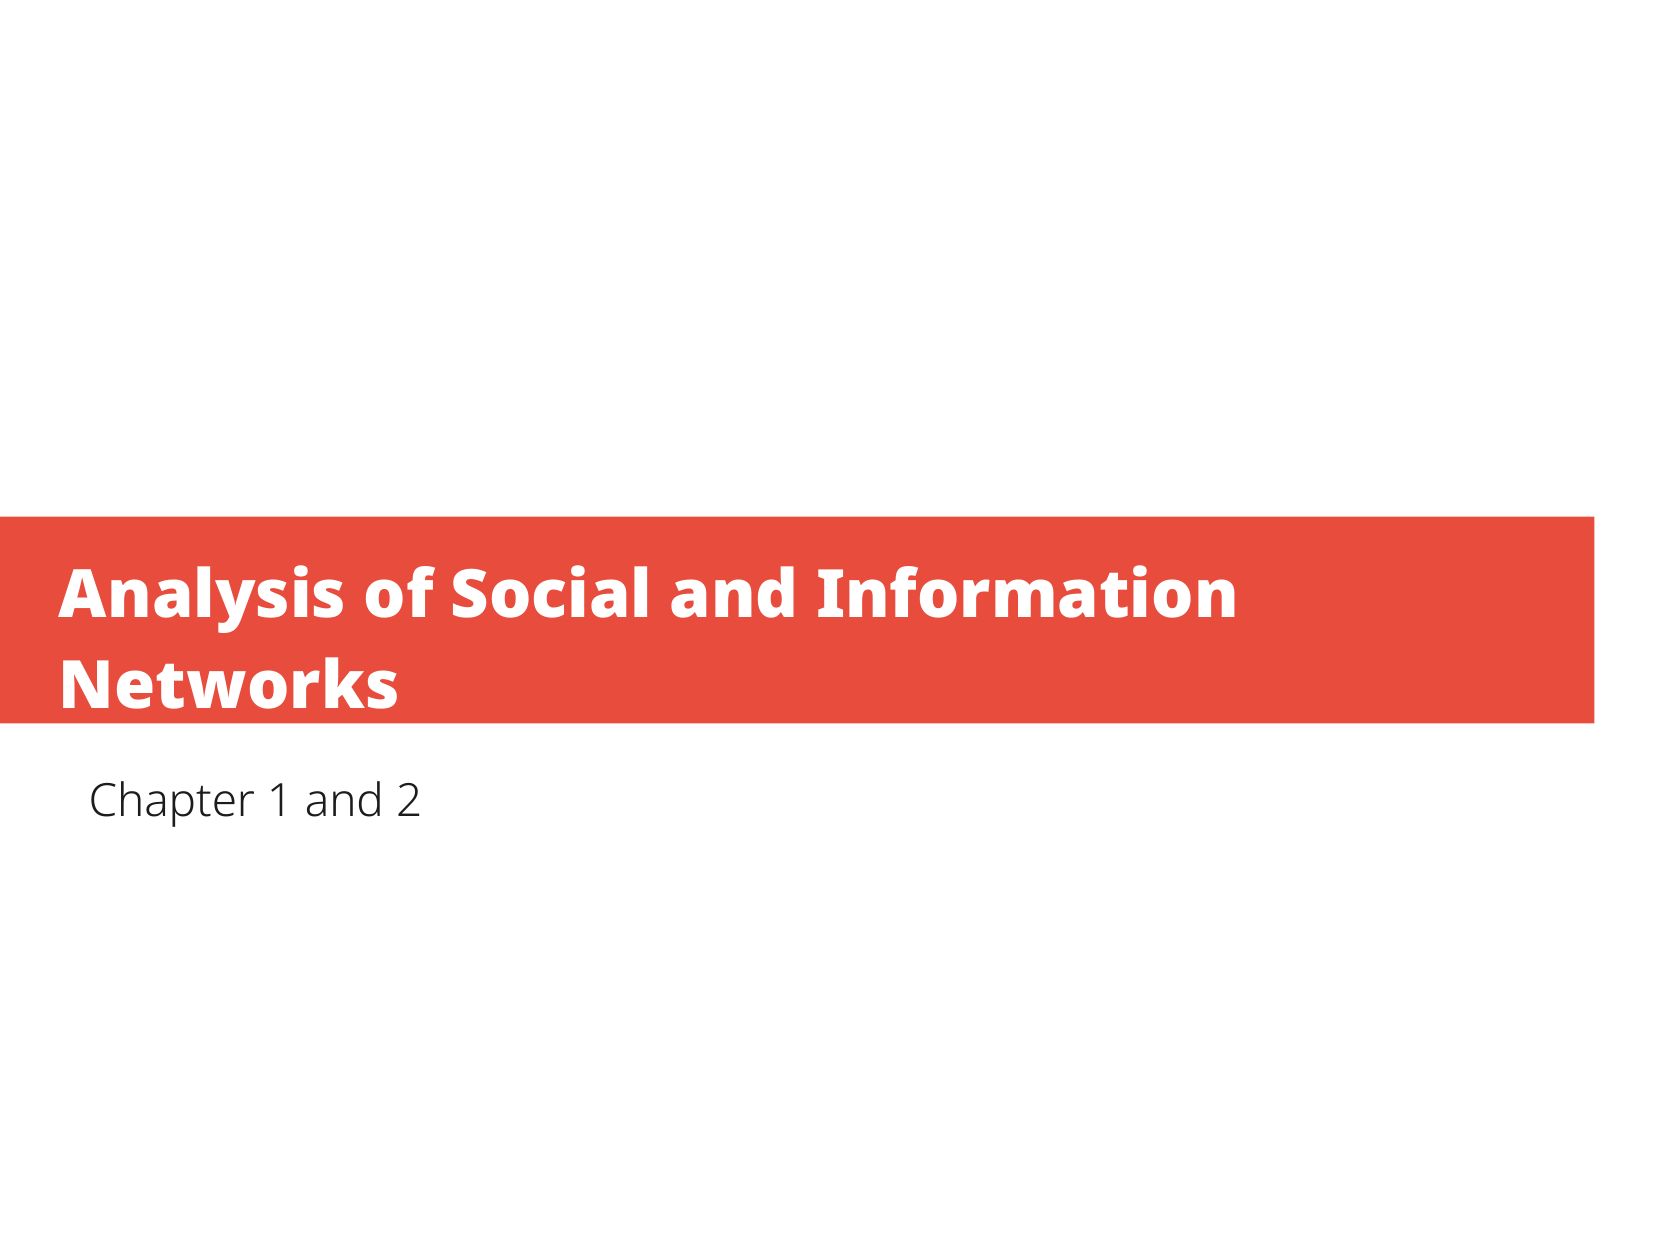

# Analysis of Social and Information Networks
Chapter 1 and 2